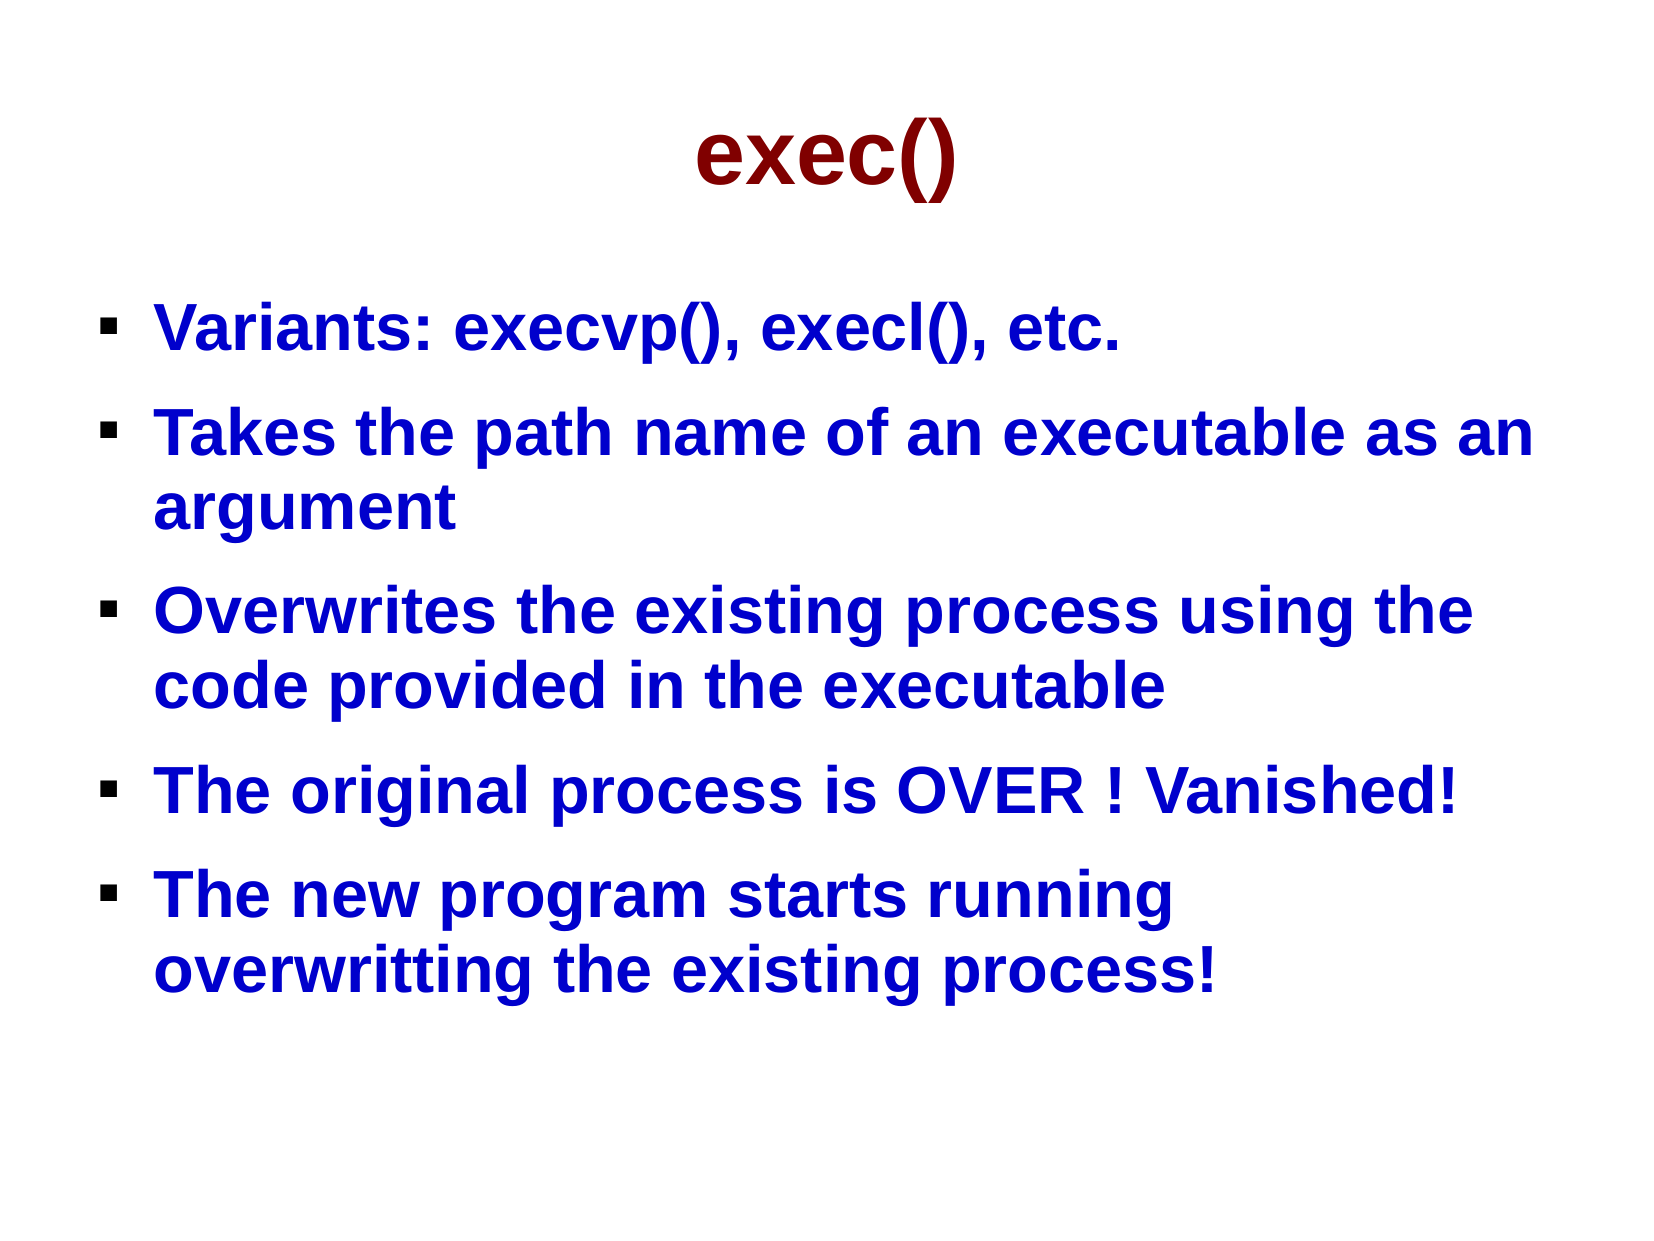

# exec()
Variants: execvp(), execl(), etc.
Takes the path name of an executable as an argument
Overwrites the existing process using the code provided in the executable
The original process is OVER ! Vanished!
The new program starts running overwritting the existing process!